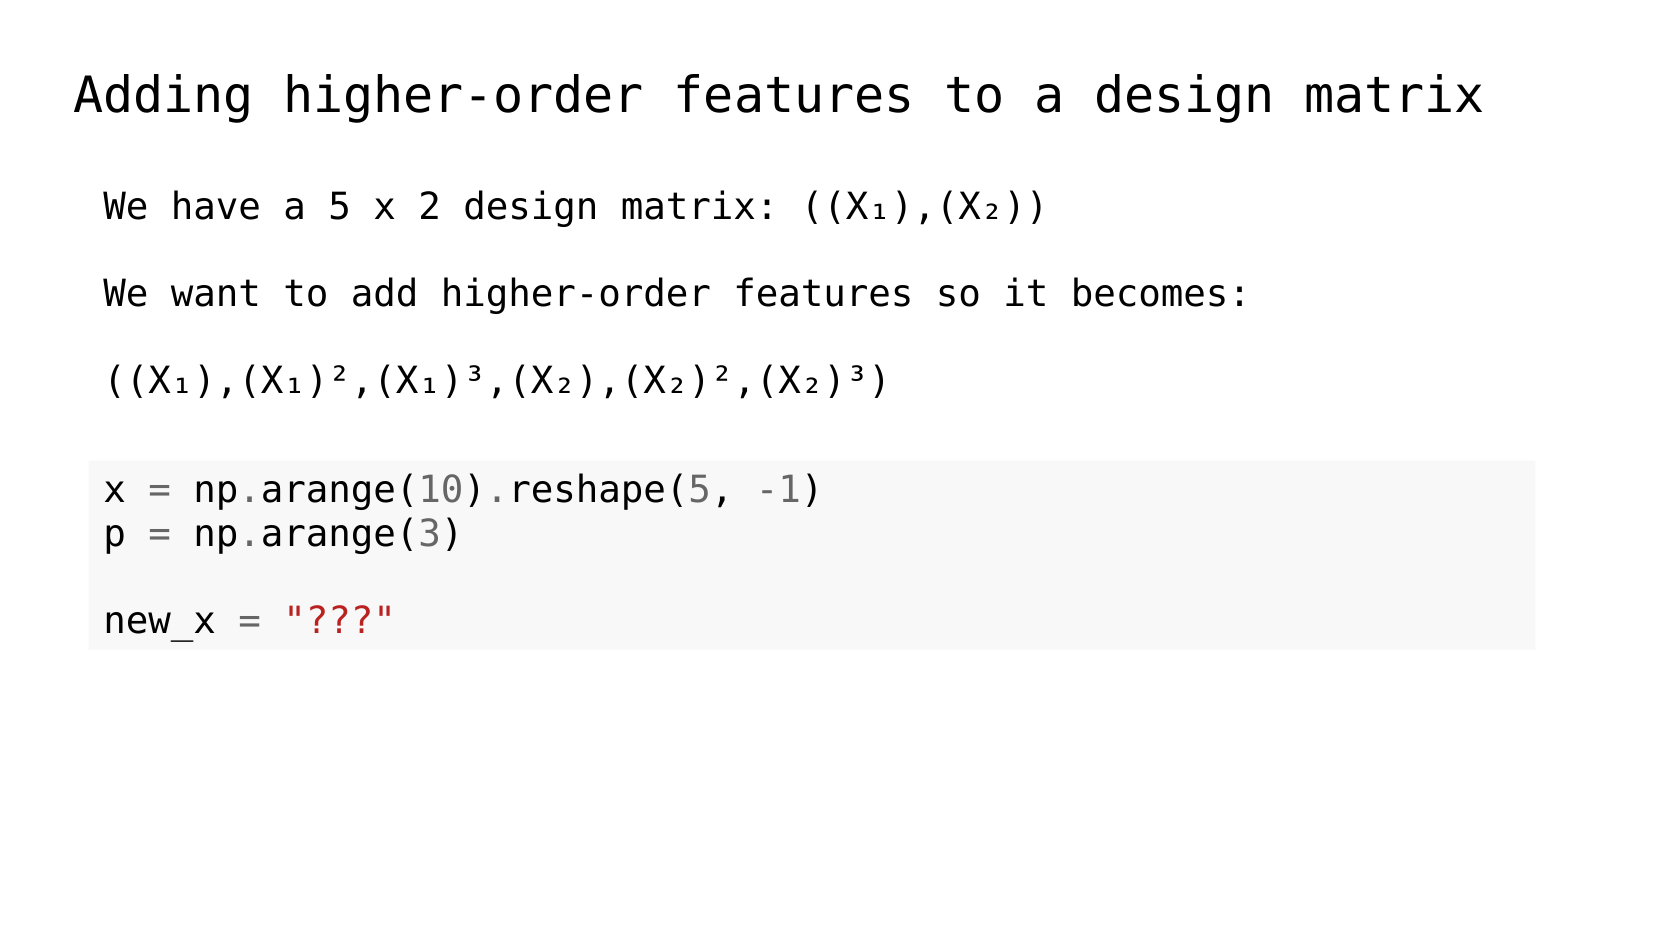

Adding higher-order features to a design matrix
We have a 5 x 2 design matrix: ((X₁),(X₂))
We want to add higher-order features so it becomes:
((X₁),(X₁)²,(X₁)³,(X₂),(X₂)²,(X₂)³)
x = np.arange(10).reshape(5, -1)
p = np.arange(3)
new_x = "???"